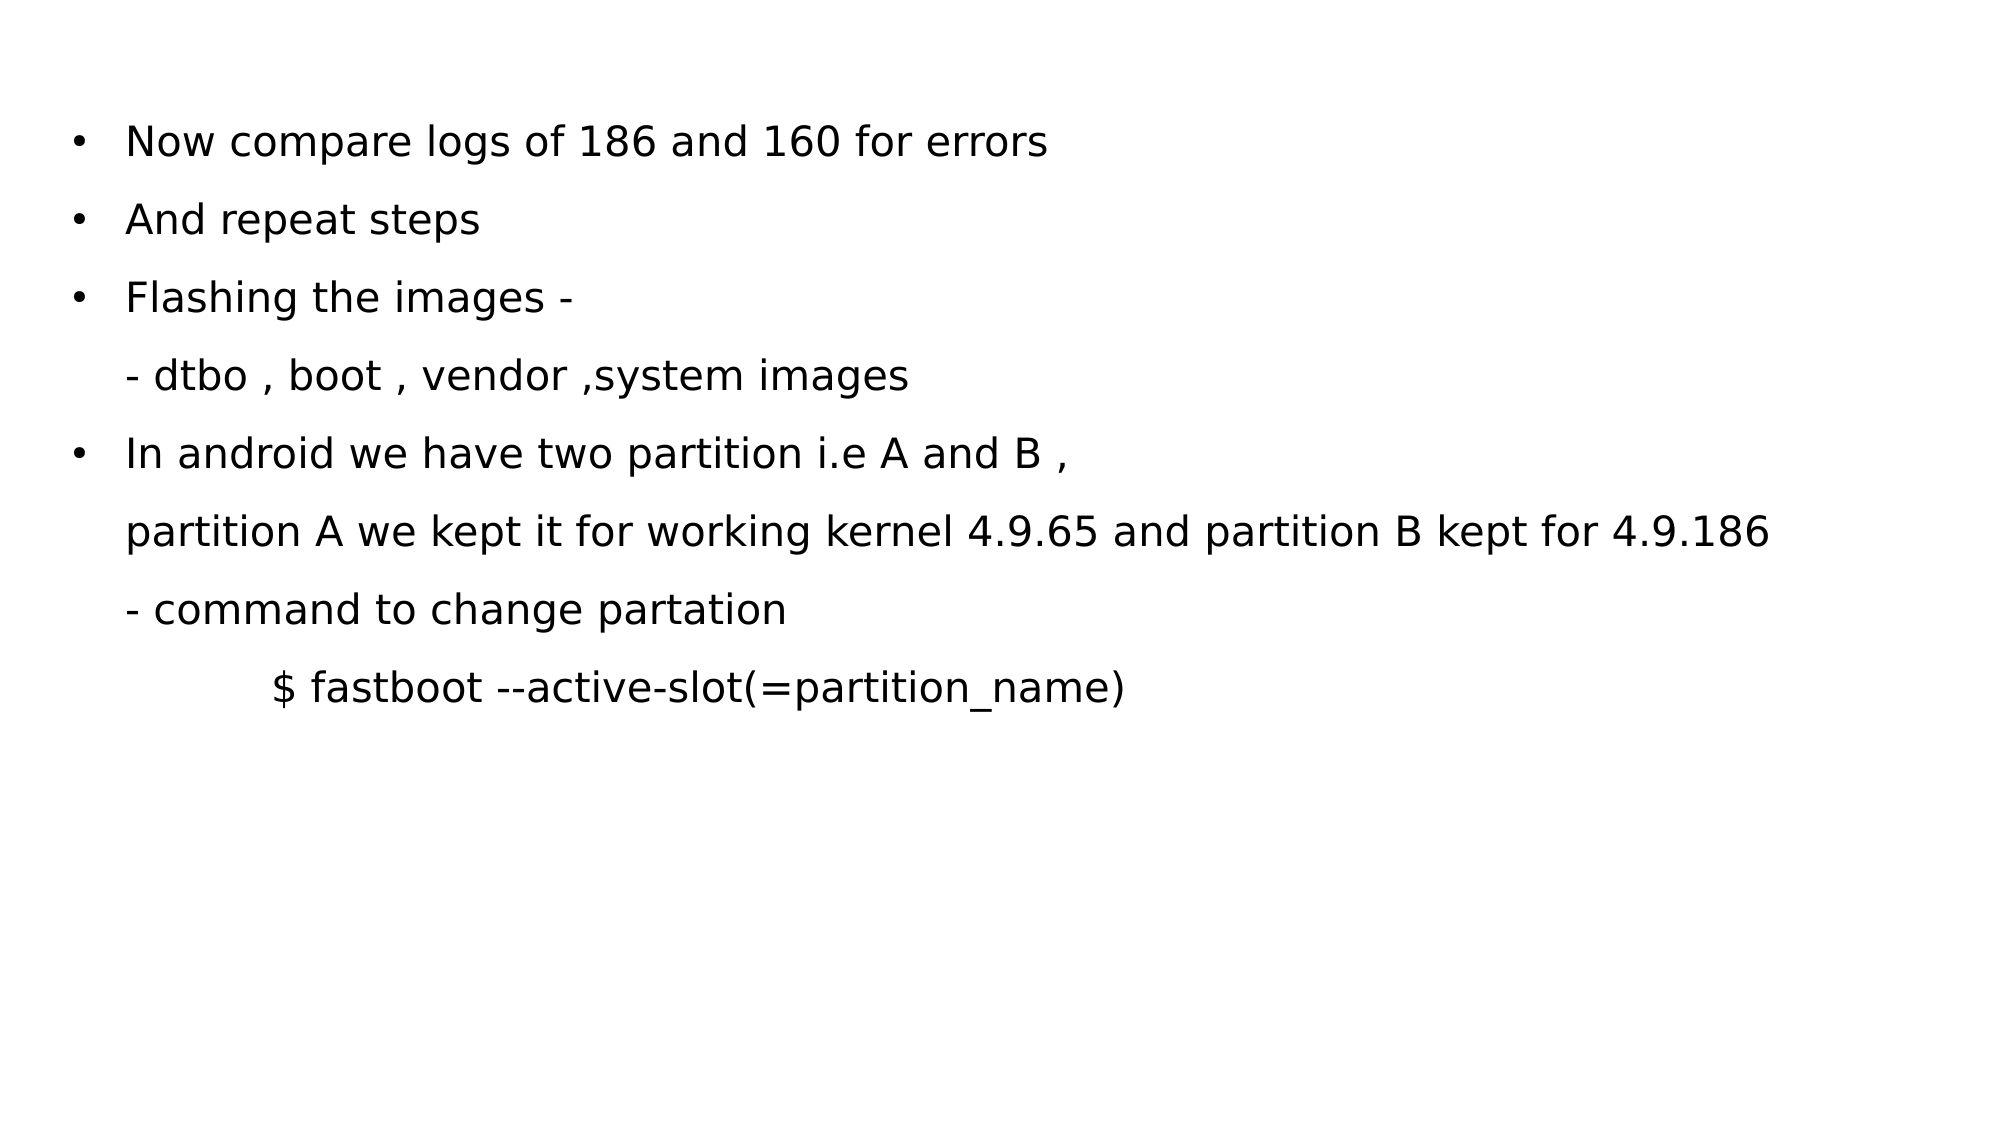

# Now compare logs of 186 and 160 for errors
And repeat steps
Flashing the images -
- dtbo , boot , vendor ,system images
In android we have two partition i.e A and B ,
partition A we kept it for working kernel 4.9.65 and partition B kept for 4.9.186
- command to change partation
 $ fastboot --active-slot(=partition_name)